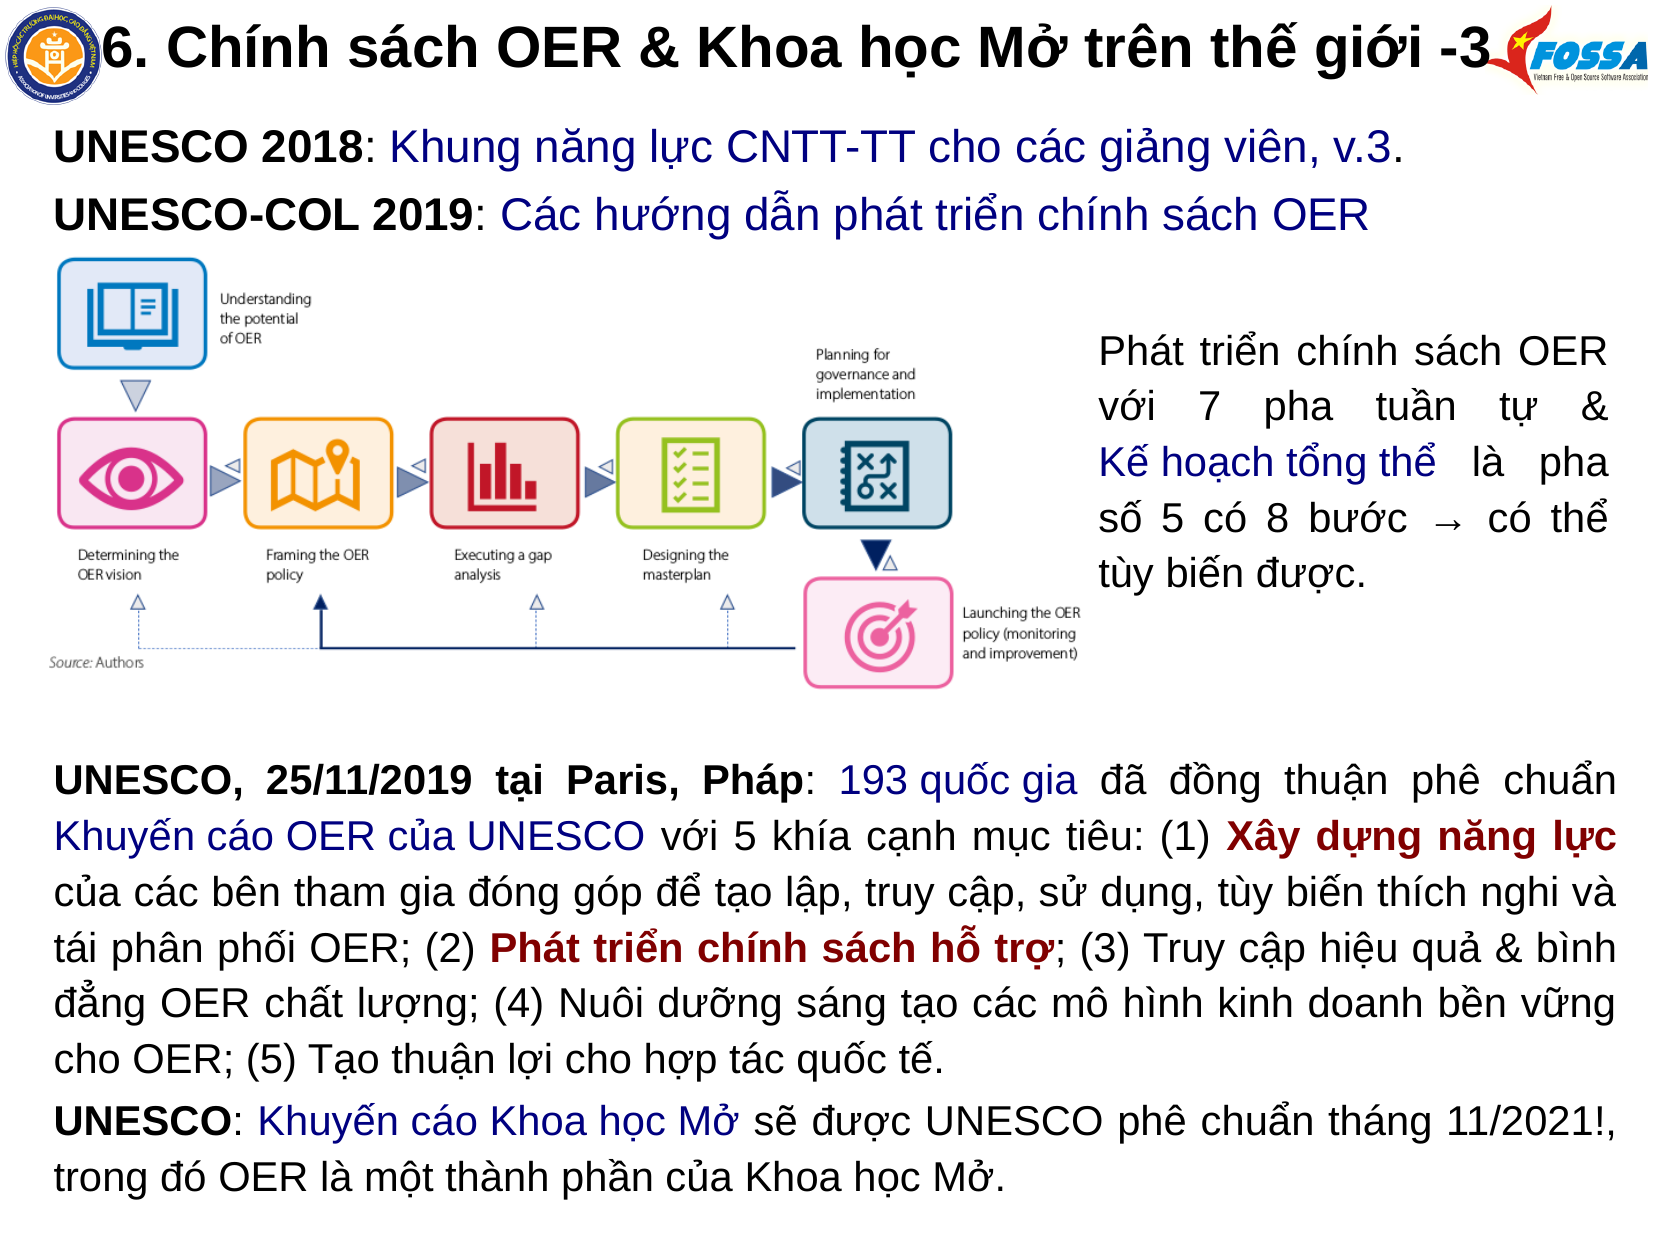

# 6. Chính sách OER & Khoa học Mở trên thế giới -3
UNESCO 2018: Khung năng lực CNTT-TT cho các giảng viên, v.3.
UNESCO-COL 2019: Các hướng dẫn phát triển chính sách OER
Phát triển chính sách OER với 7 pha tuần tự & Kế hoạch tổng thể là pha số 5 có 8 bước → có thể tùy biến được.
UNESCO, 25/11/2019 tại Paris, Pháp: 193 quốc gia đã đồng thuận phê chuẩn Khuyến cáo OER của UNESCO với 5 khía cạnh mục tiêu: (1) Xây dựng năng lực của các bên tham gia đóng góp để tạo lập, truy cập, sử dụng, tùy biến thích nghi và tái phân phối OER; (2) Phát triển chính sách hỗ trợ; (3) Truy cập hiệu quả & bình đẳng OER chất lượng; (4) Nuôi dưỡng sáng tạo các mô hình kinh doanh bền vững cho OER; (5) Tạo thuận lợi cho hợp tác quốc tế.
UNESCO: Khuyến cáo Khoa học Mở sẽ được UNESCO phê chuẩn tháng 11/2021!, trong đó OER là một thành phần của Khoa học Mở.